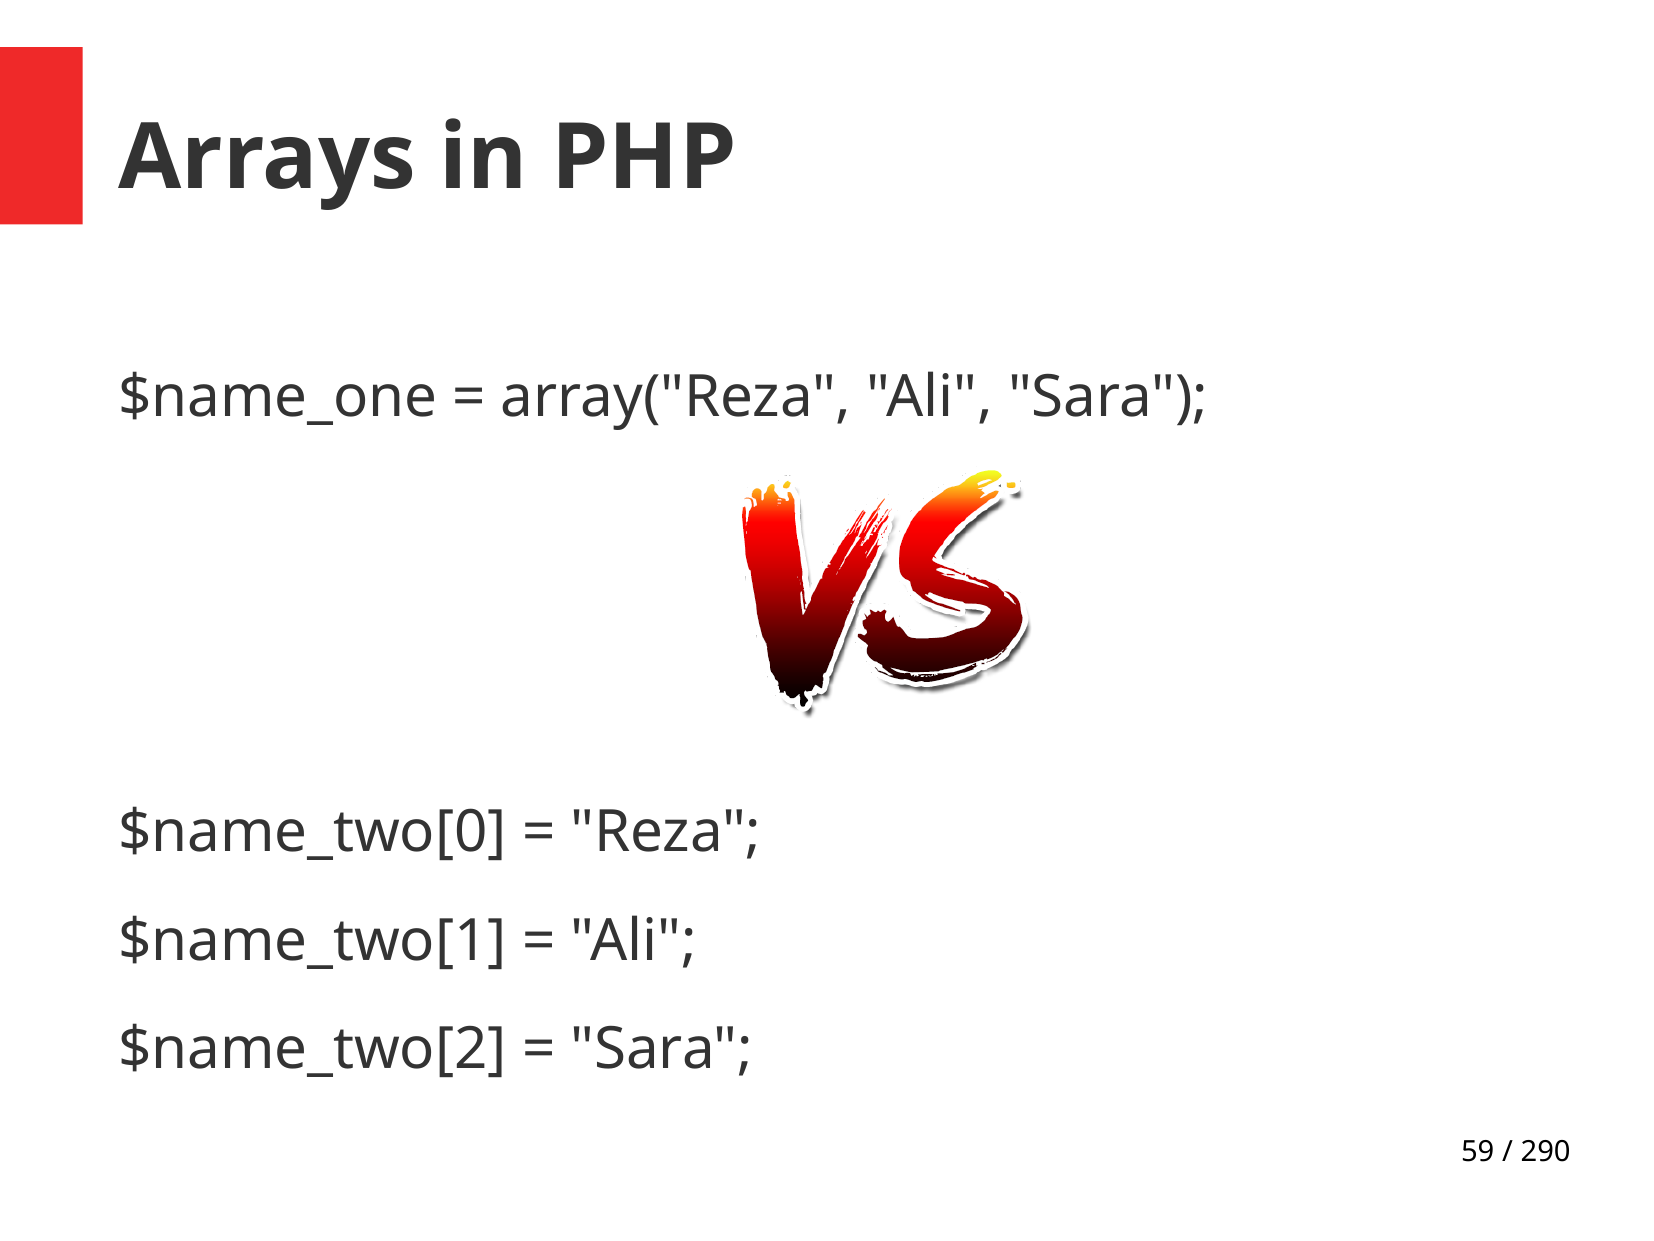

# Arrays in PHP
$name_one = array("Reza", "Ali", "Sara");
$name_two[0] = "Reza";
$name_two[1] = "Ali";
$name_two[2] = "Sara";
59